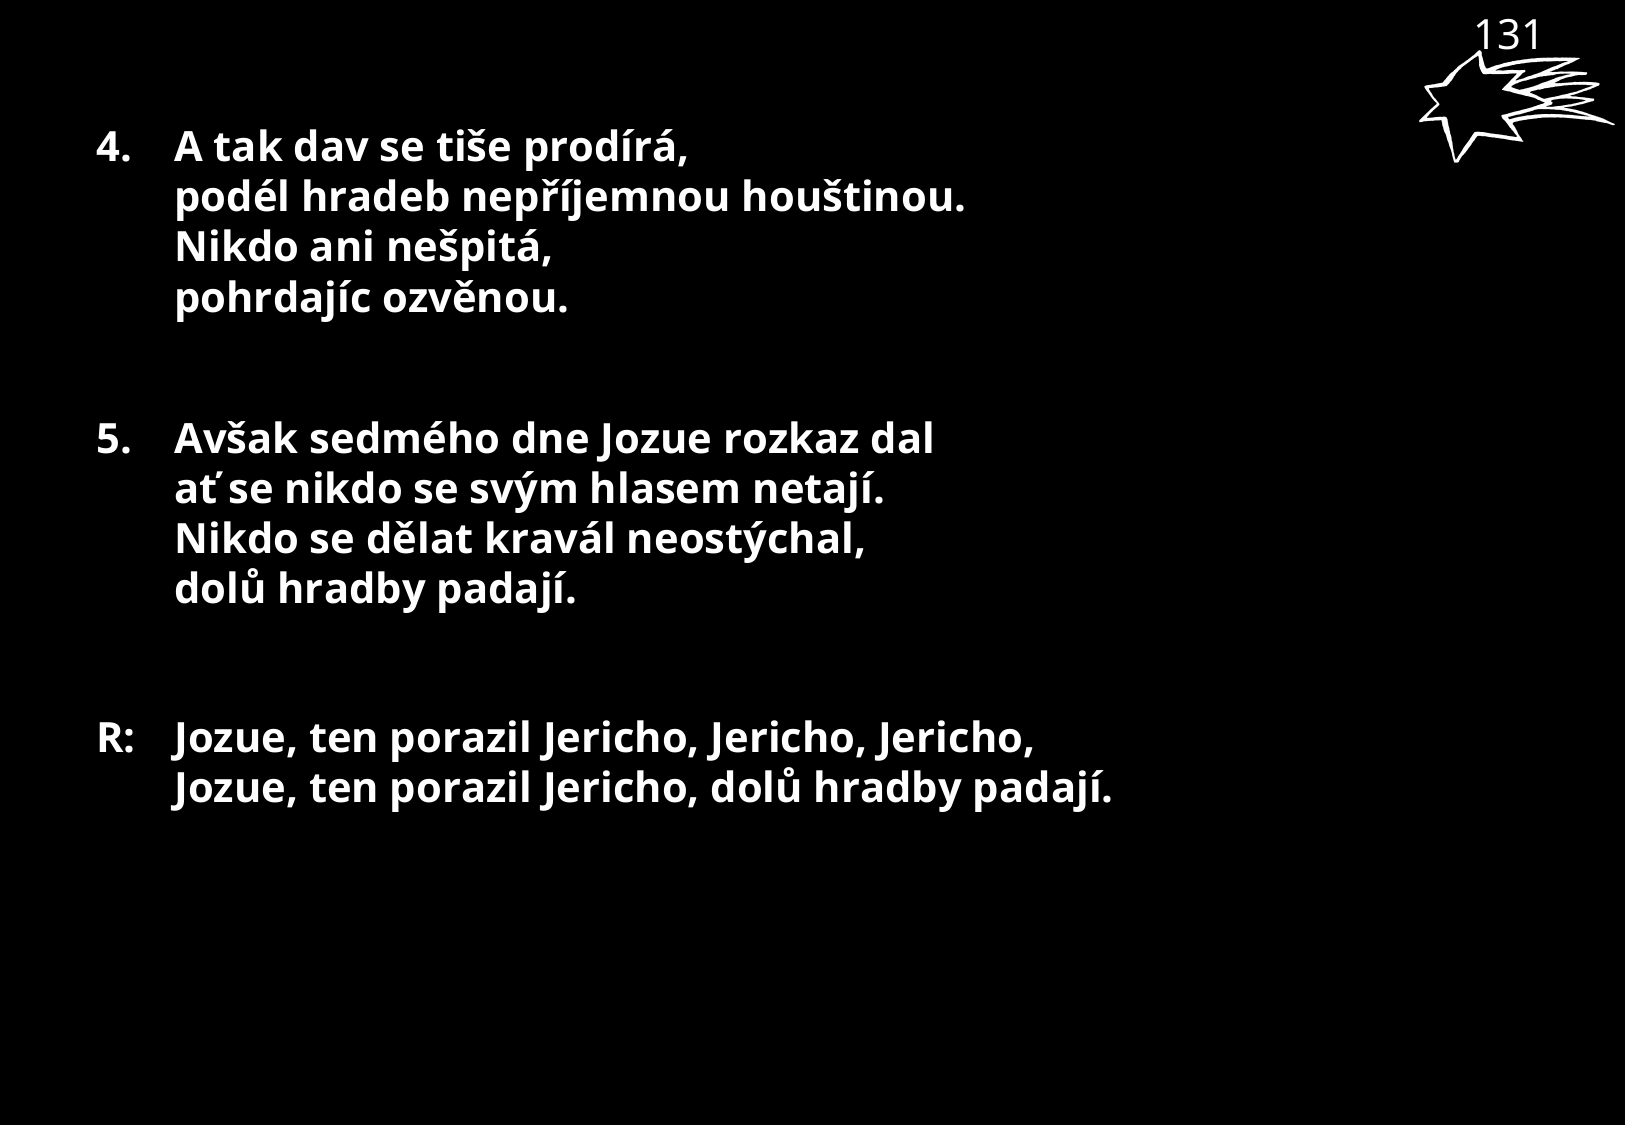

131
# 4. 	A tak dav se tiše prodírá, podél hradeb nepříjemnou houštinou. Nikdo ani nešpitá, pohrdajíc ozvěnou.
5. 	Avšak sedmého dne Jozue rozkaz dal
ať se nikdo se svým hlasem netají.
Nikdo se dělat kravál neostýchal,
dolů hradby padají.
R: 	Jozue, ten porazil Jericho, Jericho, Jericho,
Jozue, ten porazil Jericho, dolů hradby padají.